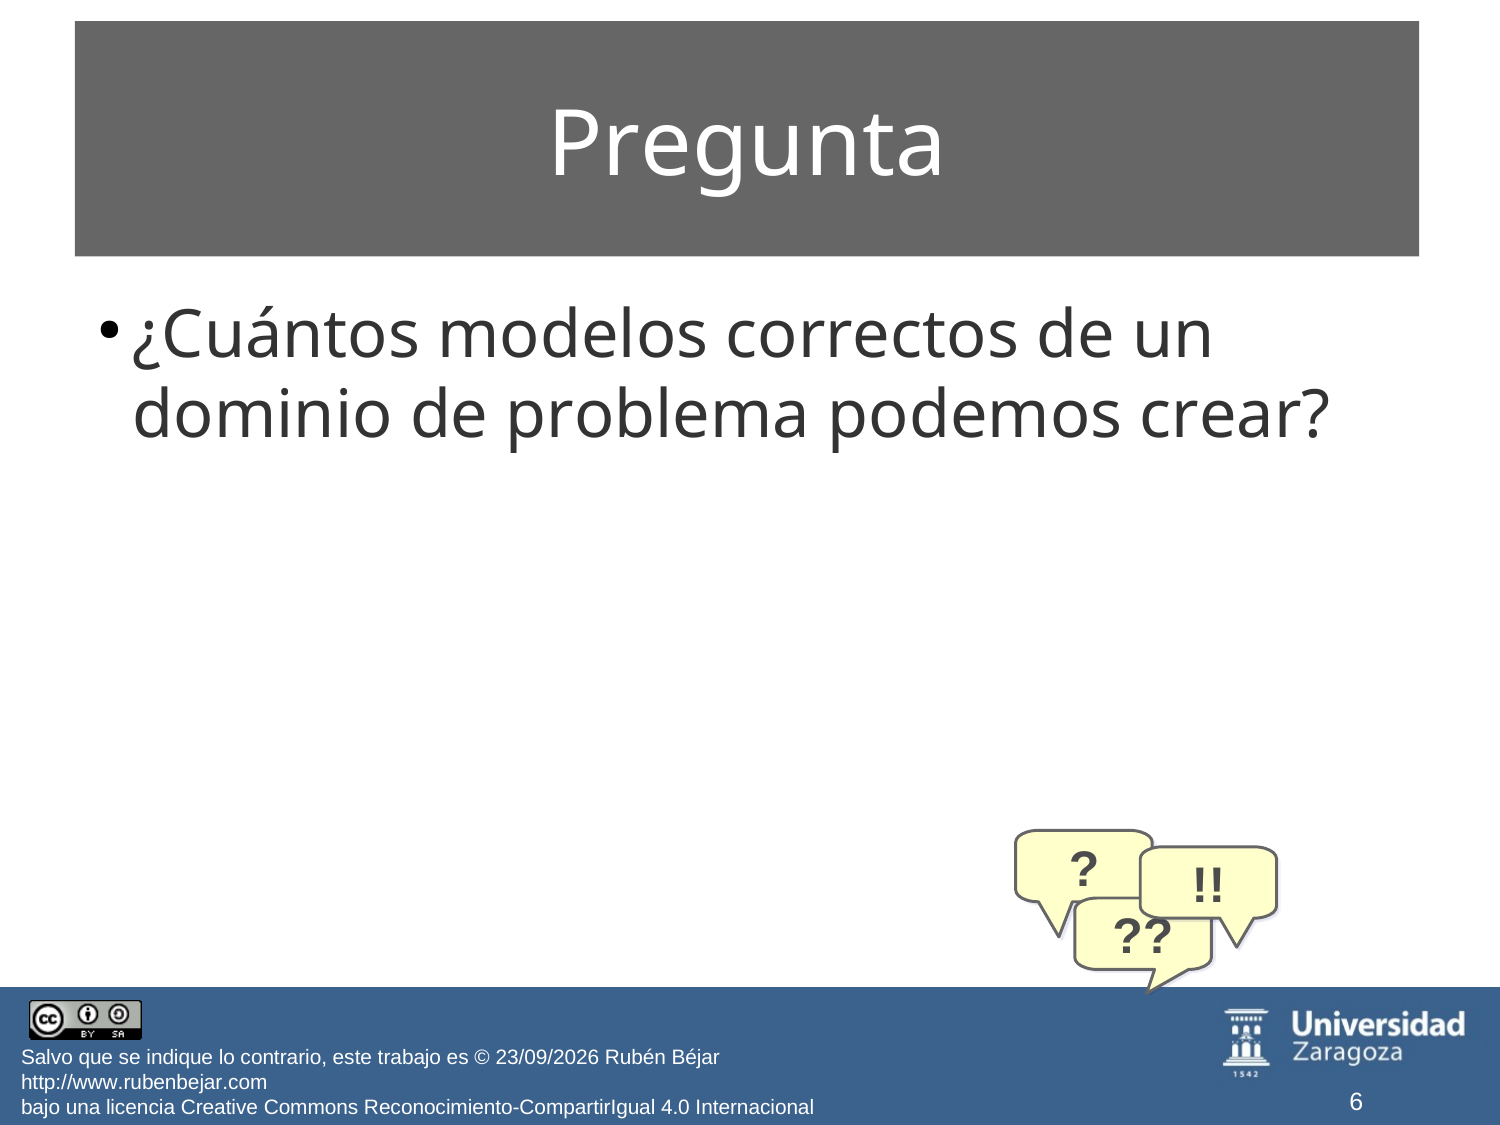

# Pregunta
¿Cuántos modelos correctos de un dominio de problema podemos crear?
?
!!
??